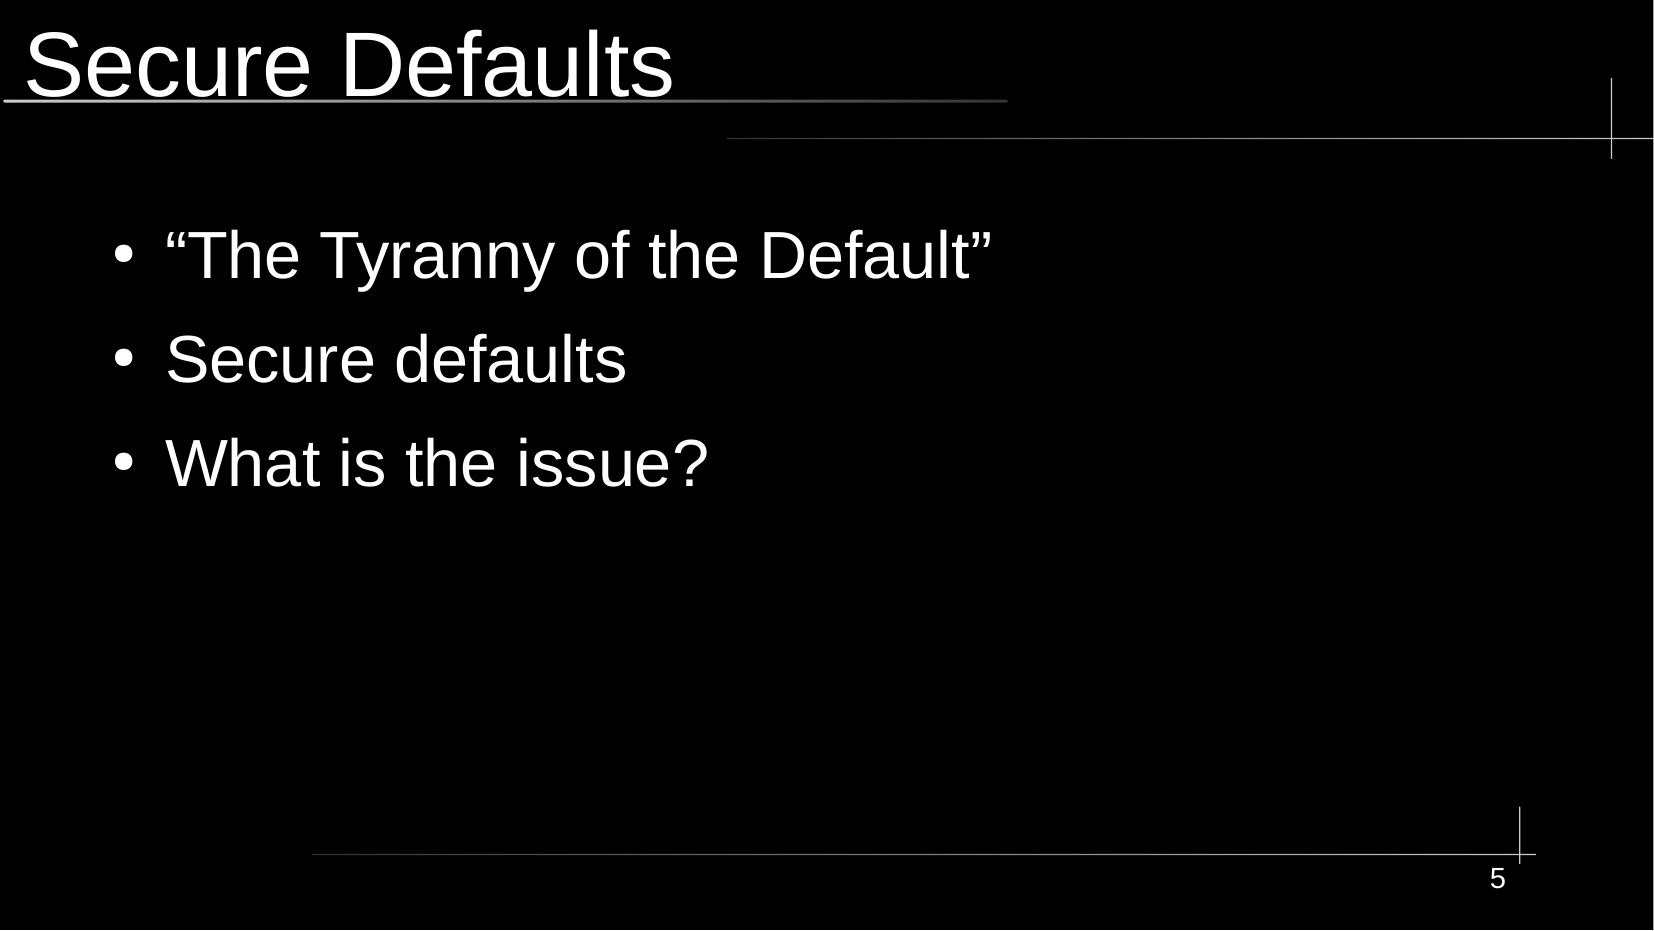

# Secure Defaults
“The Tyranny of the Default”
Secure defaults
What is the issue?
5